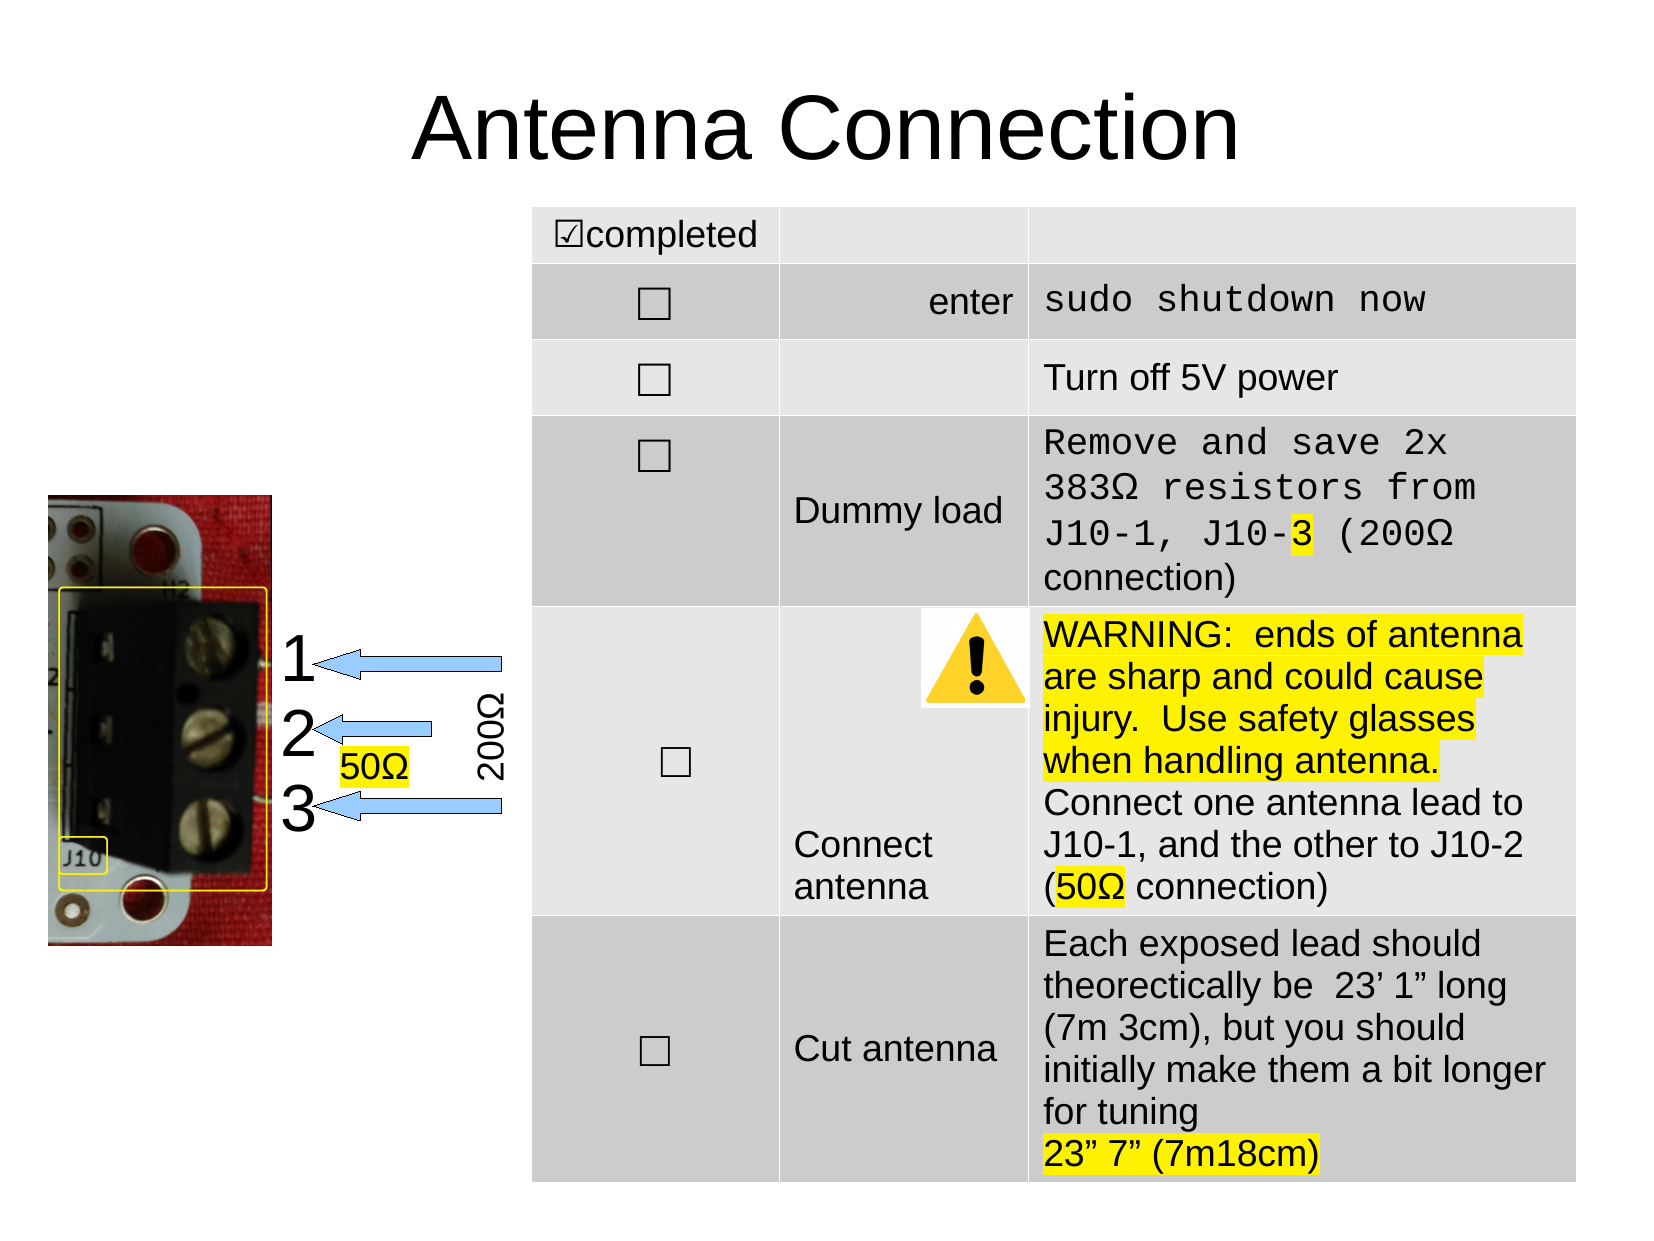

# Antenna Connection
| ☑completed | | |
| --- | --- | --- |
| □ | enter | sudo shutdown now |
| □ | | Turn off 5V power |
| □ | Dummy load | Remove and save 2x 383Ω resistors from J10-1, J10-3 (200Ω connection) |
| □ | Connect antenna | WARNING: ends of antenna are sharp and could cause injury. Use safety glasses when handling antenna. Connect one antenna lead to J10-1, and the other to J10-2 (50Ω connection) |
| □ | Cut antenna | Each exposed lead should theorectically be 23’ 1” long (7m 3cm), but you should initially make them a bit longer for tuning 23” 7” (7m18cm) |
1
2
3
200Ω
50Ω
(C)2019 AC8ES
20